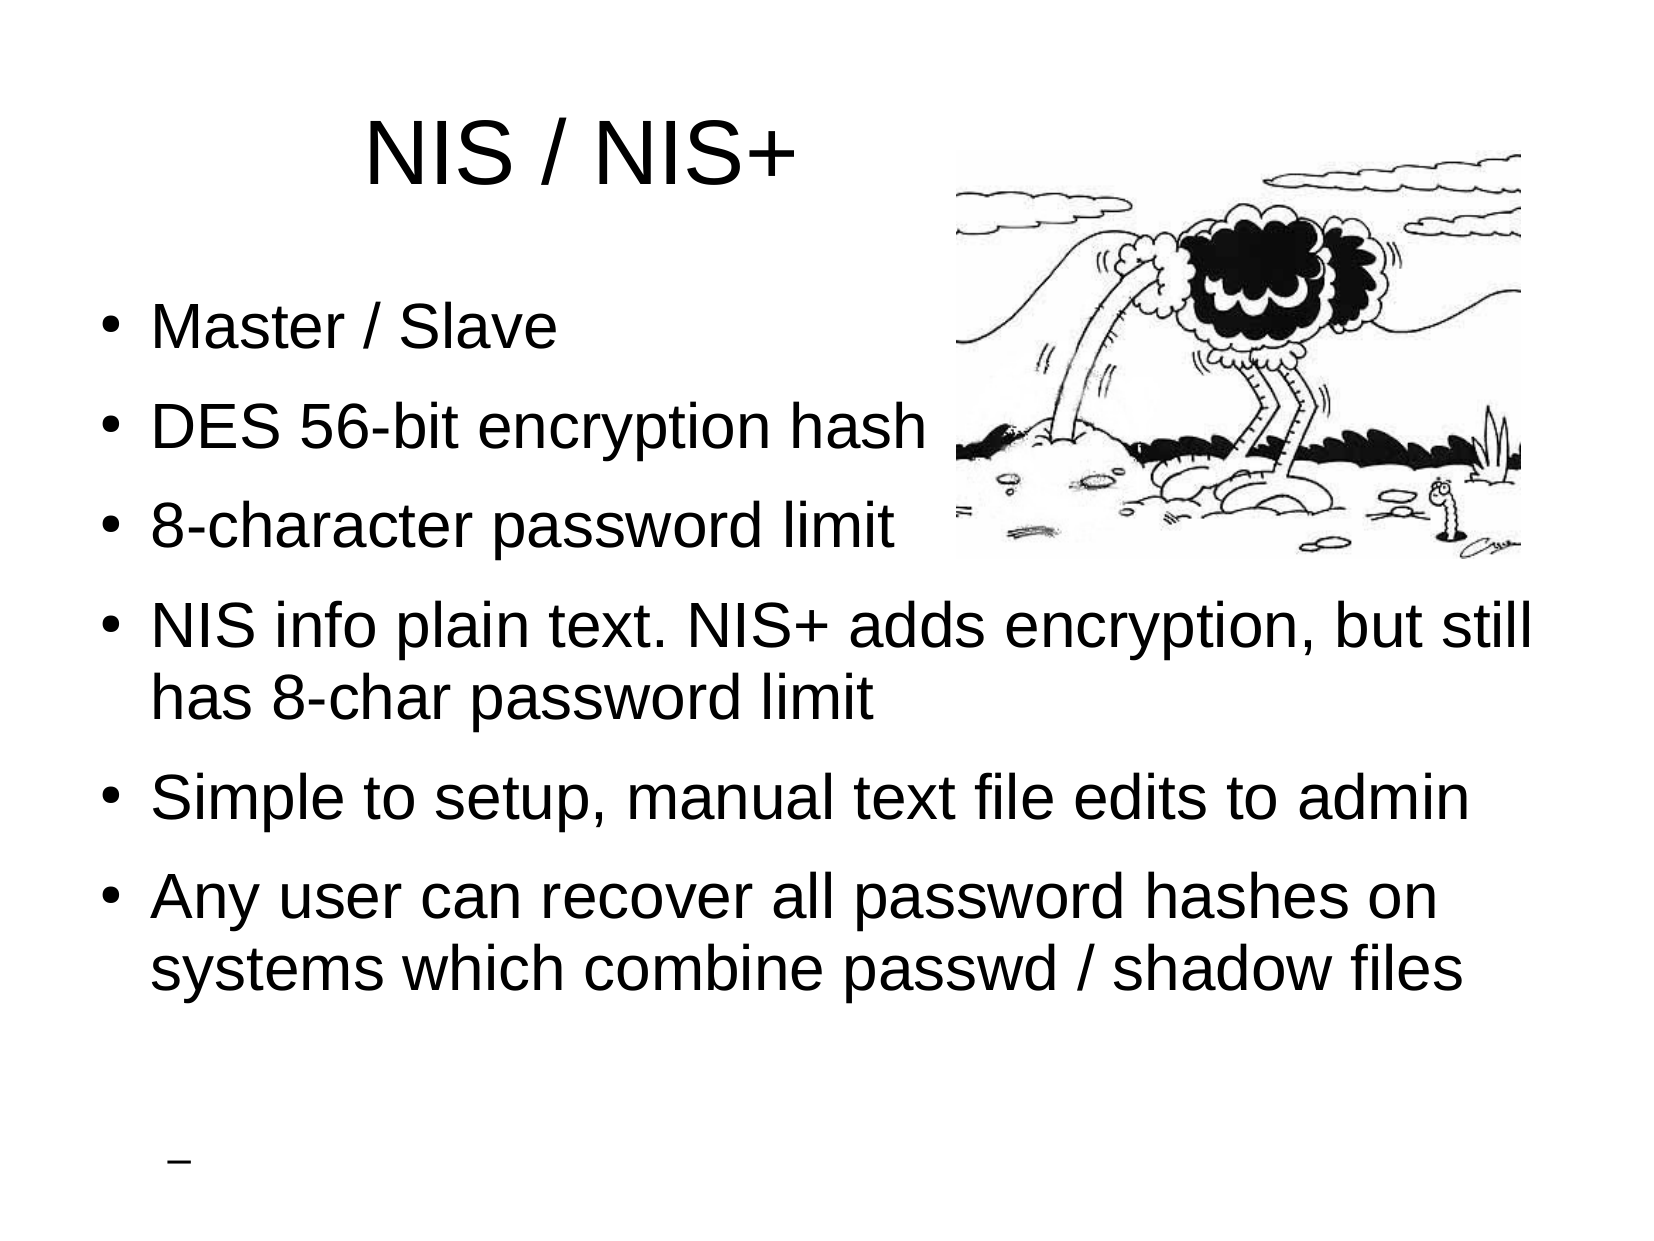

# NIS / NIS+
Master / Slave
DES 56-bit encryption hash
8-character password limit
NIS info plain text. NIS+ adds encryption, but still has 8-char password limit
Simple to setup, manual text file edits to admin
Any user can recover all password hashes on systems which combine passwd / shadow files